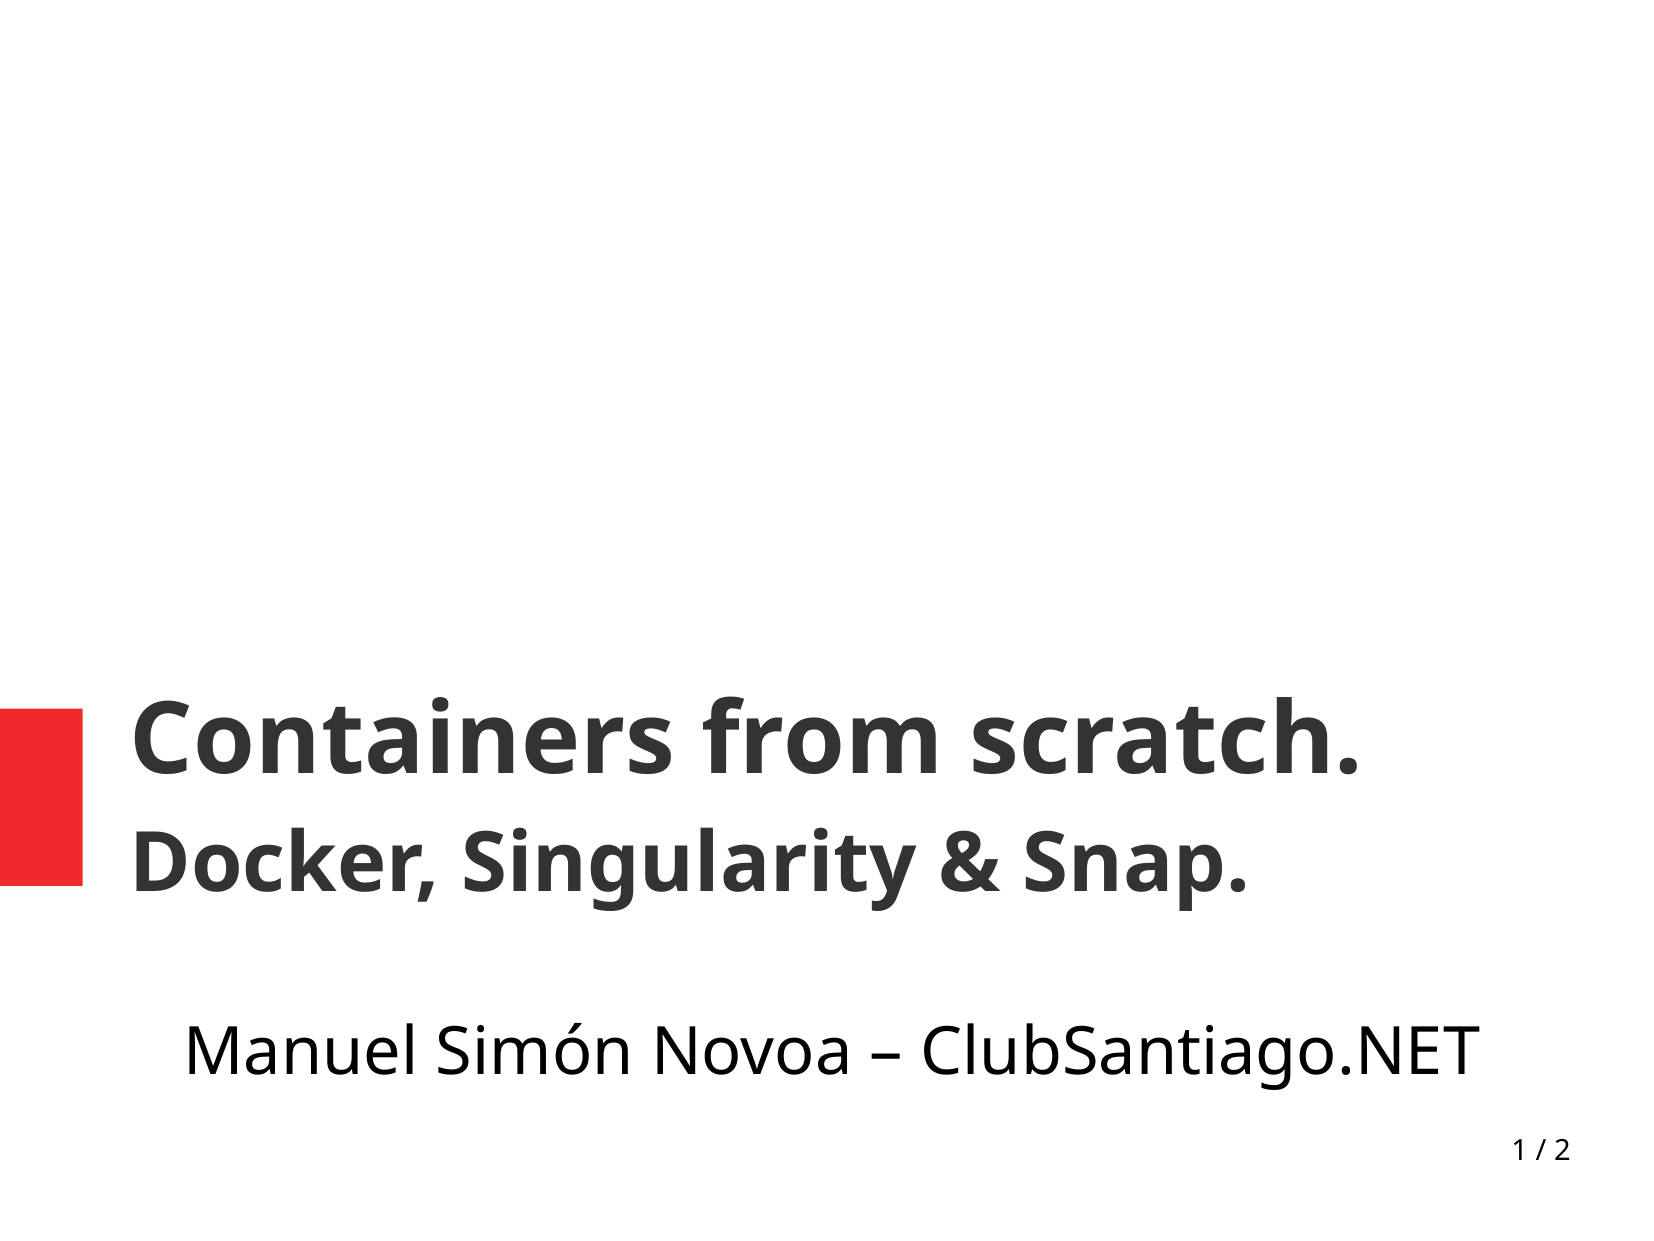

# Containers from scratch. Docker, Singularity & Snap.
Manuel Simón Novoa – ClubSantiago.NET
1